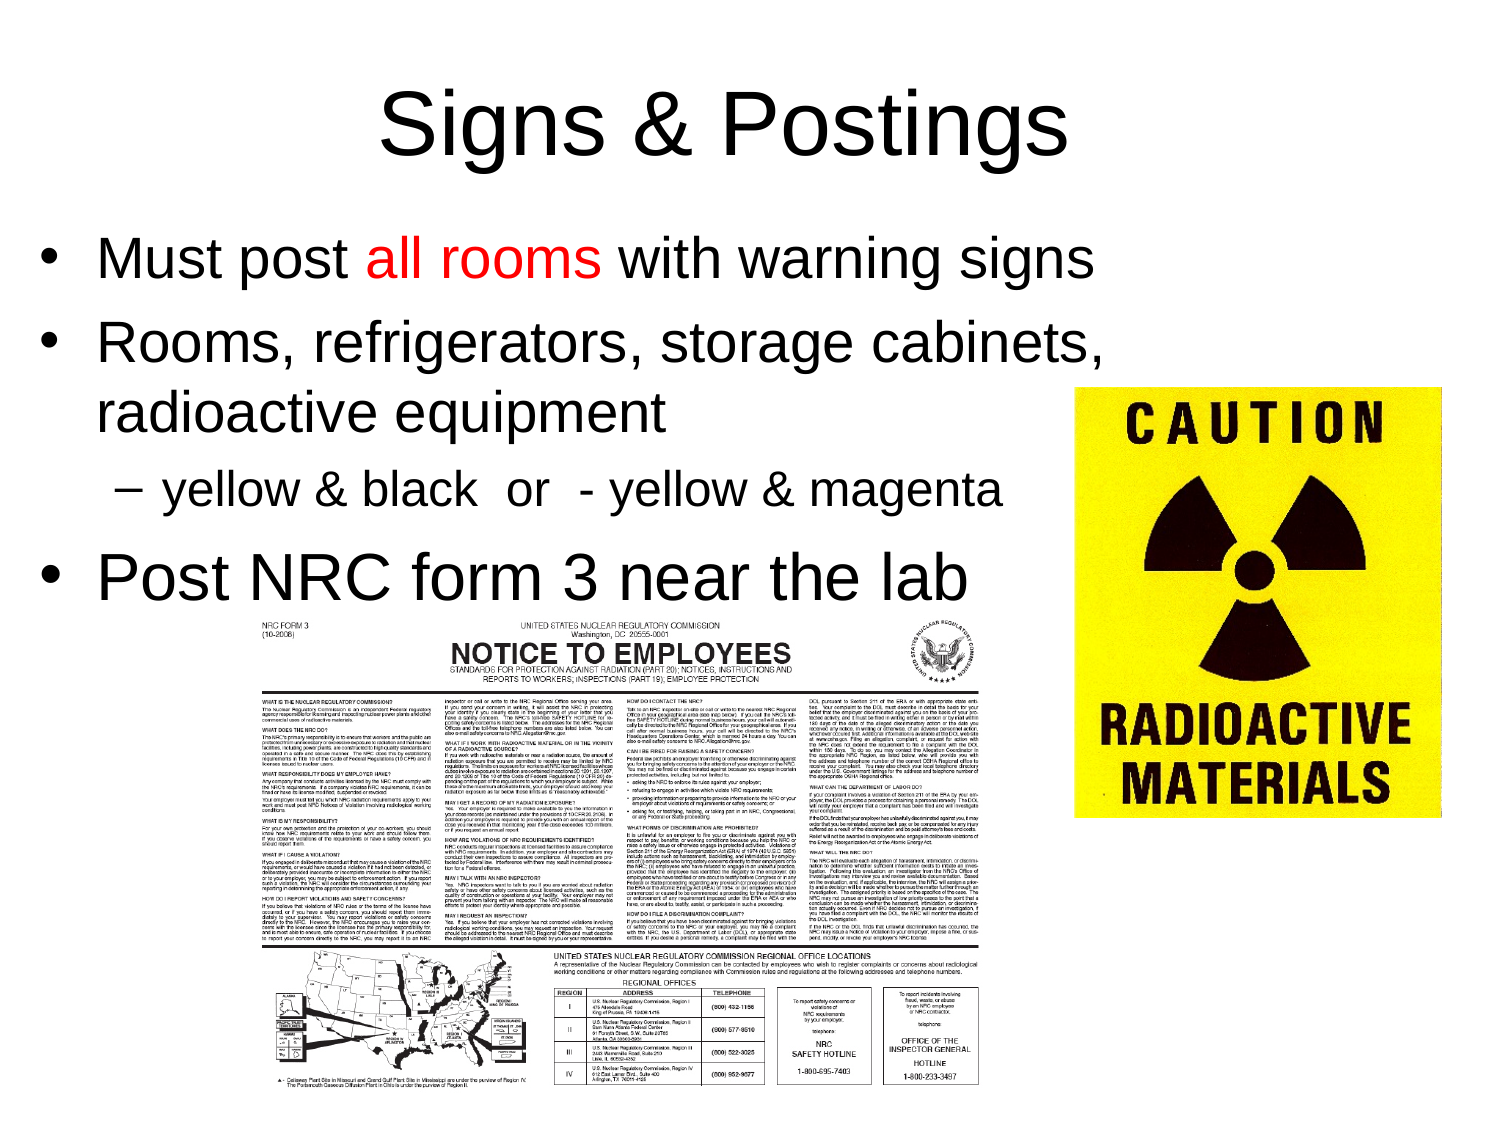

# Signs & Postings
Must post all rooms with warning signs
Rooms, refrigerators, storage cabinets, radioactive equipment
yellow & black or - yellow & magenta
Post NRC form 3 near the lab